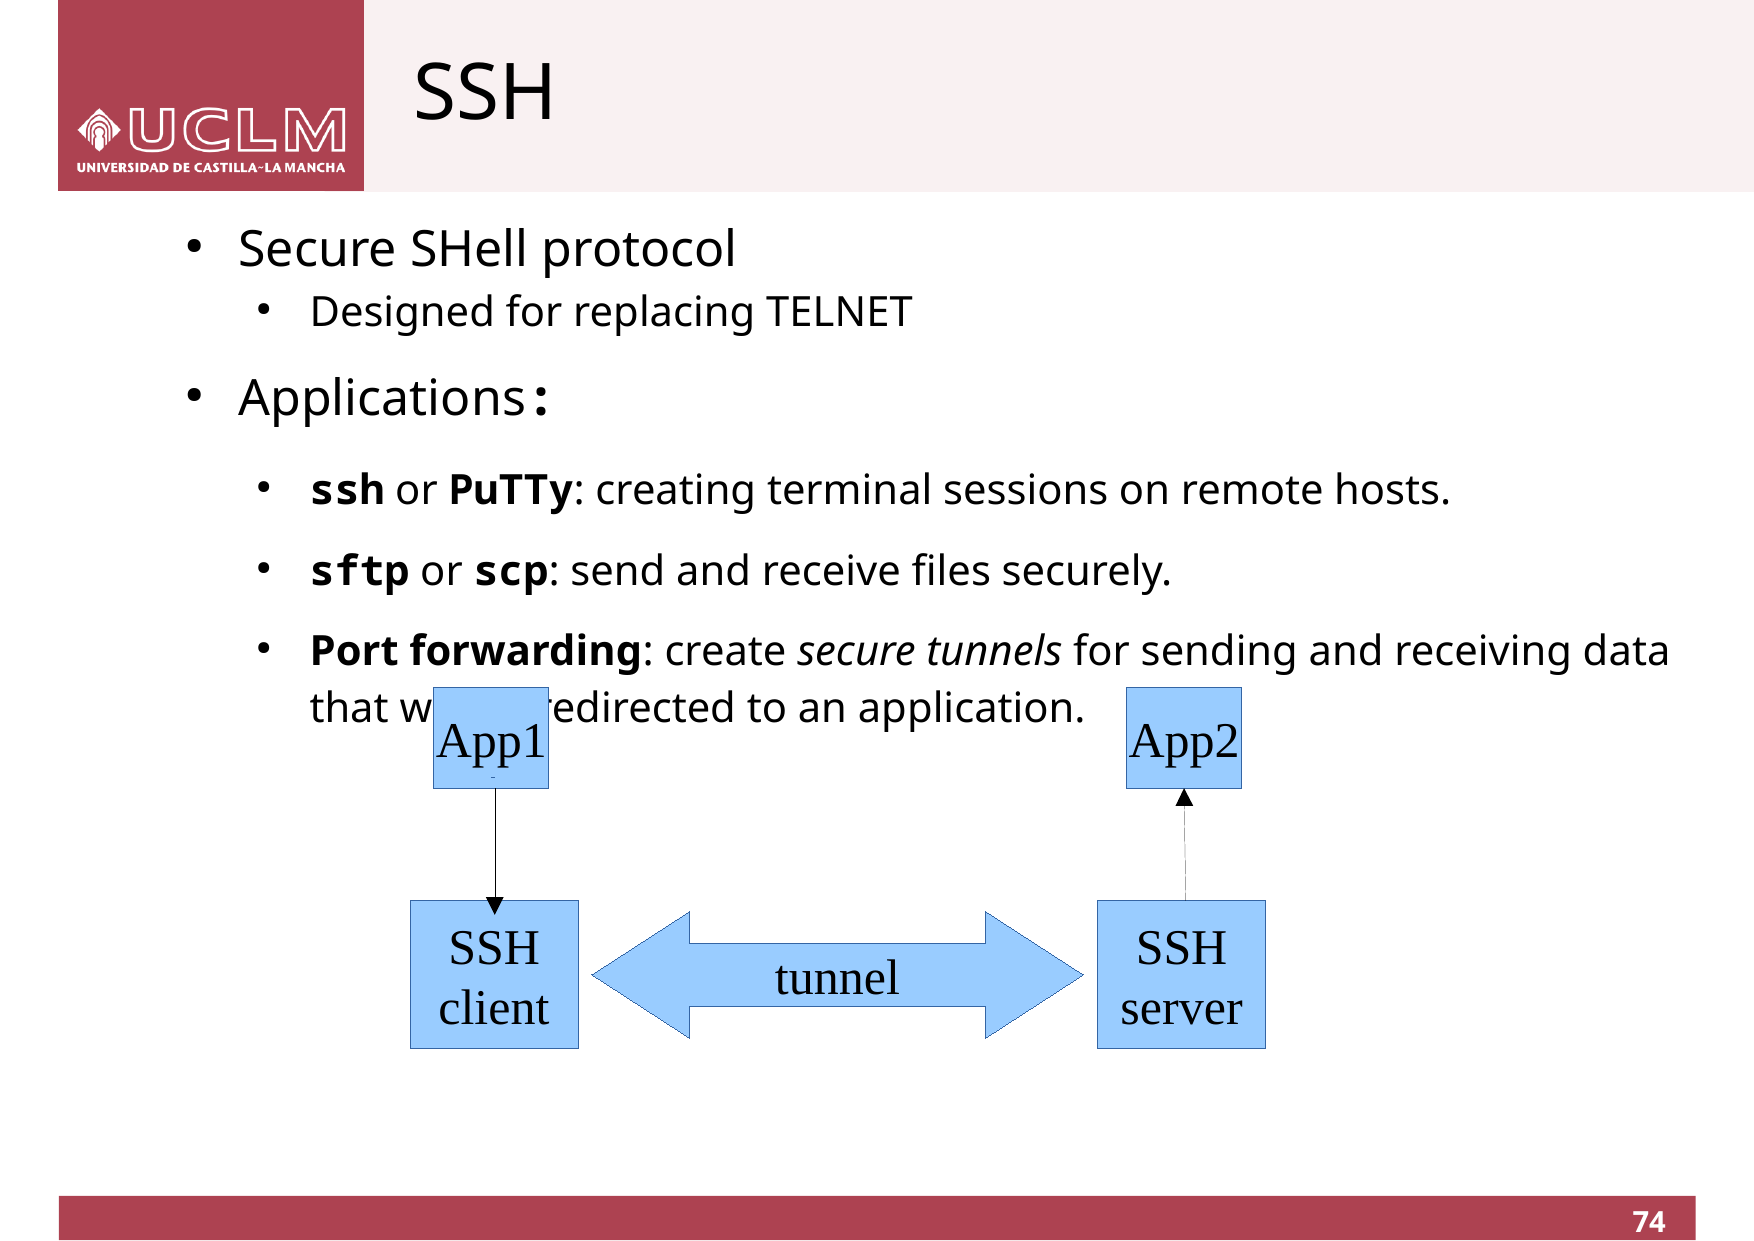

# SSH
Secure SHell protocol
Designed for replacing TELNET
Applications:
ssh or PuTTy: creating terminal sessions on remote hosts.
sftp or scp: send and receive files securely.
Port forwarding: create secure tunnels for sending and receiving data that will be redirected to an application.
App1
App2
SSH
client
SSH
server
tunnel
74